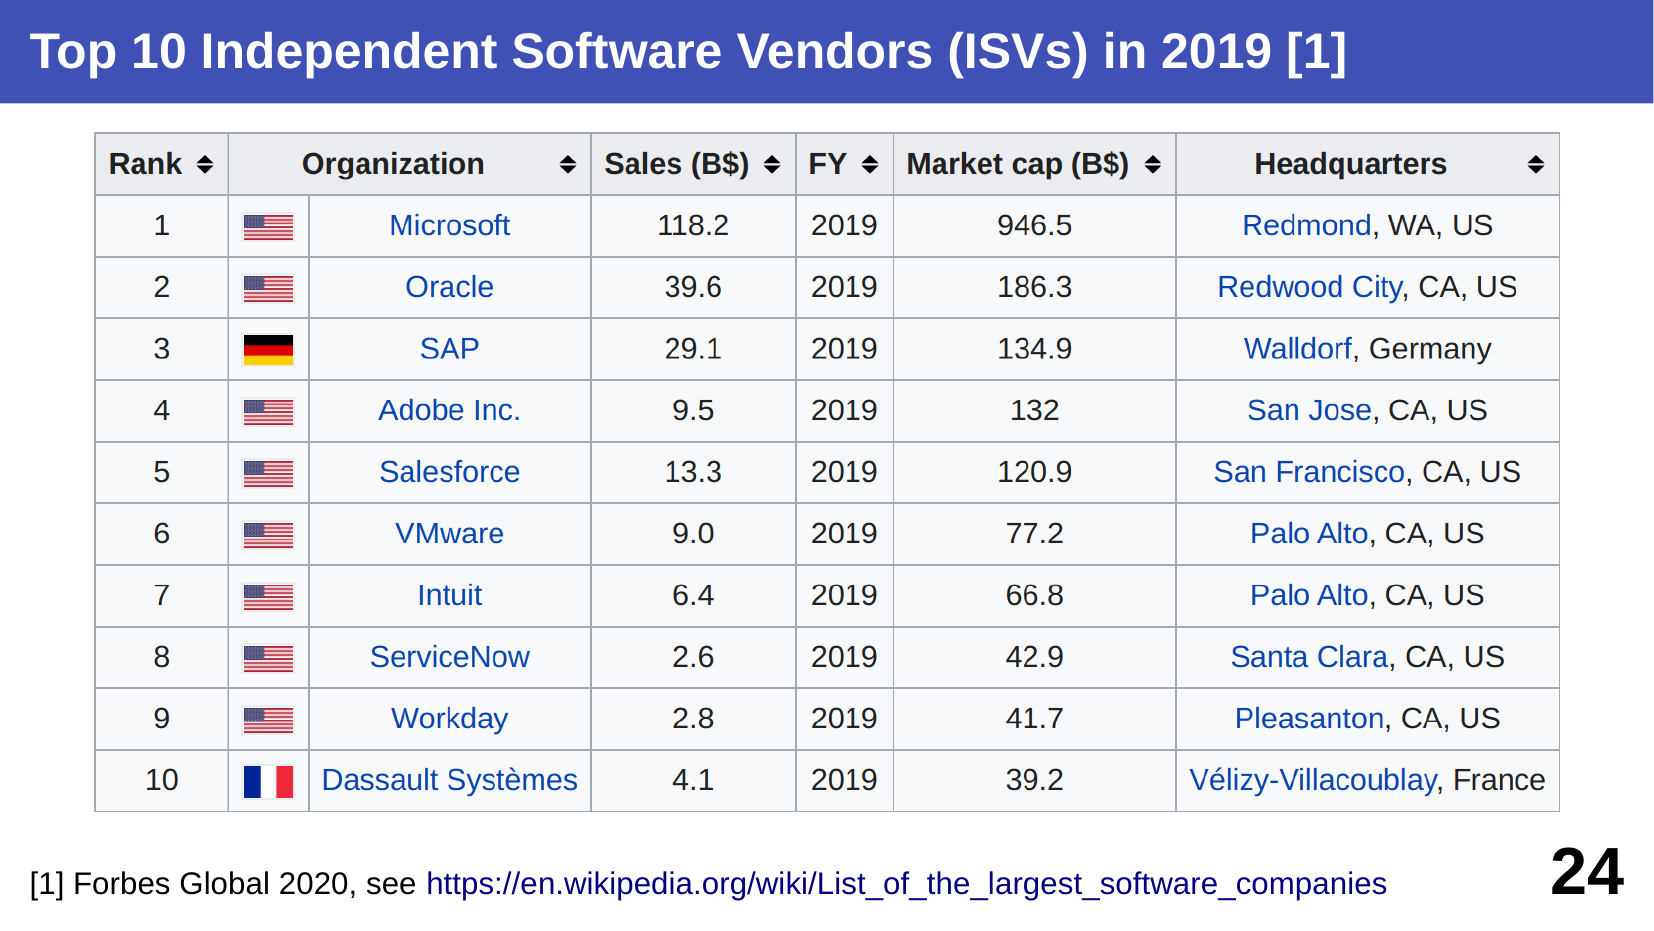

# Top 10 Independent Software Vendors (ISVs) in 2019 [1]
[1] Forbes Global 2020, see https://en.wikipedia.org/wiki/List_of_the_largest_software_companies
Commercial Open Source Startups
24
© 2021 Dirk Riehle - Some Rights Reserved